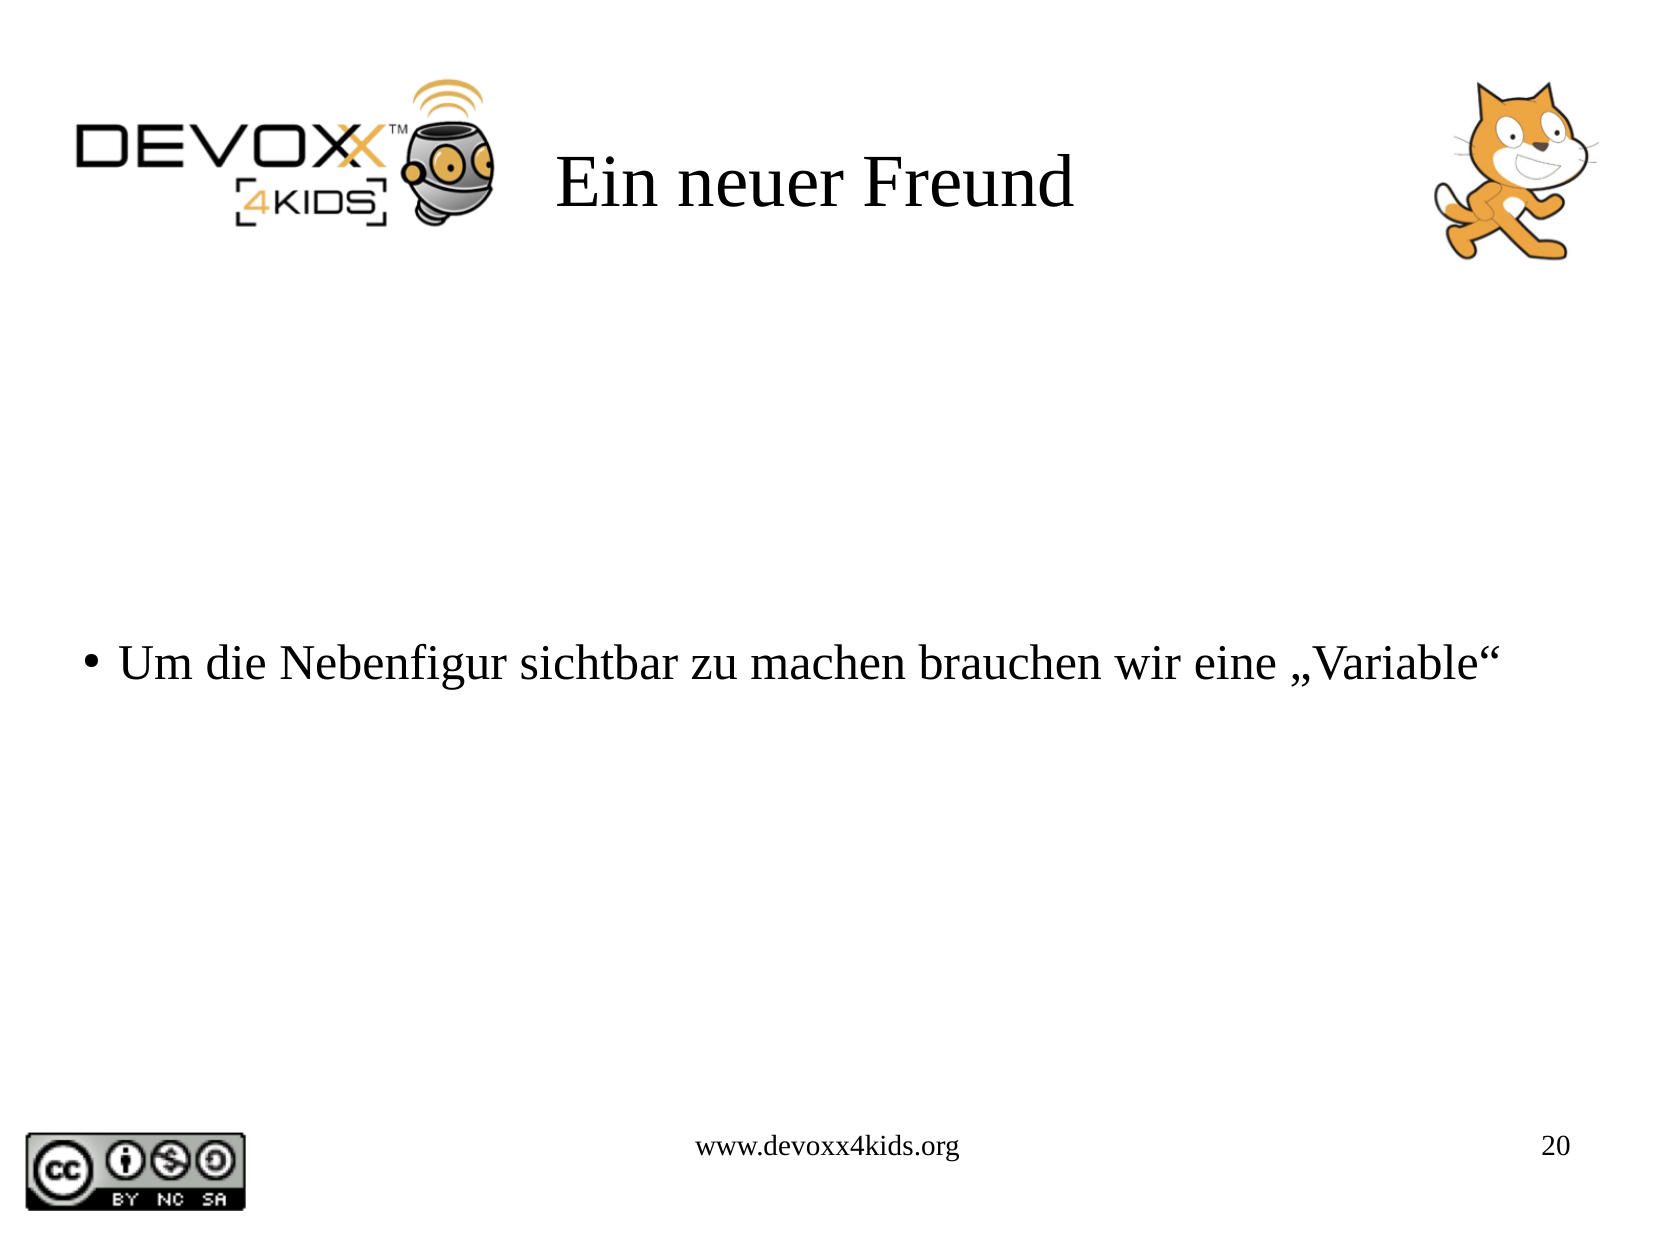

# Ein neuer Freund
Um die Nebenfigur sichtbar zu machen brauchen wir eine „Variable“
www.devoxx4kids.org
20